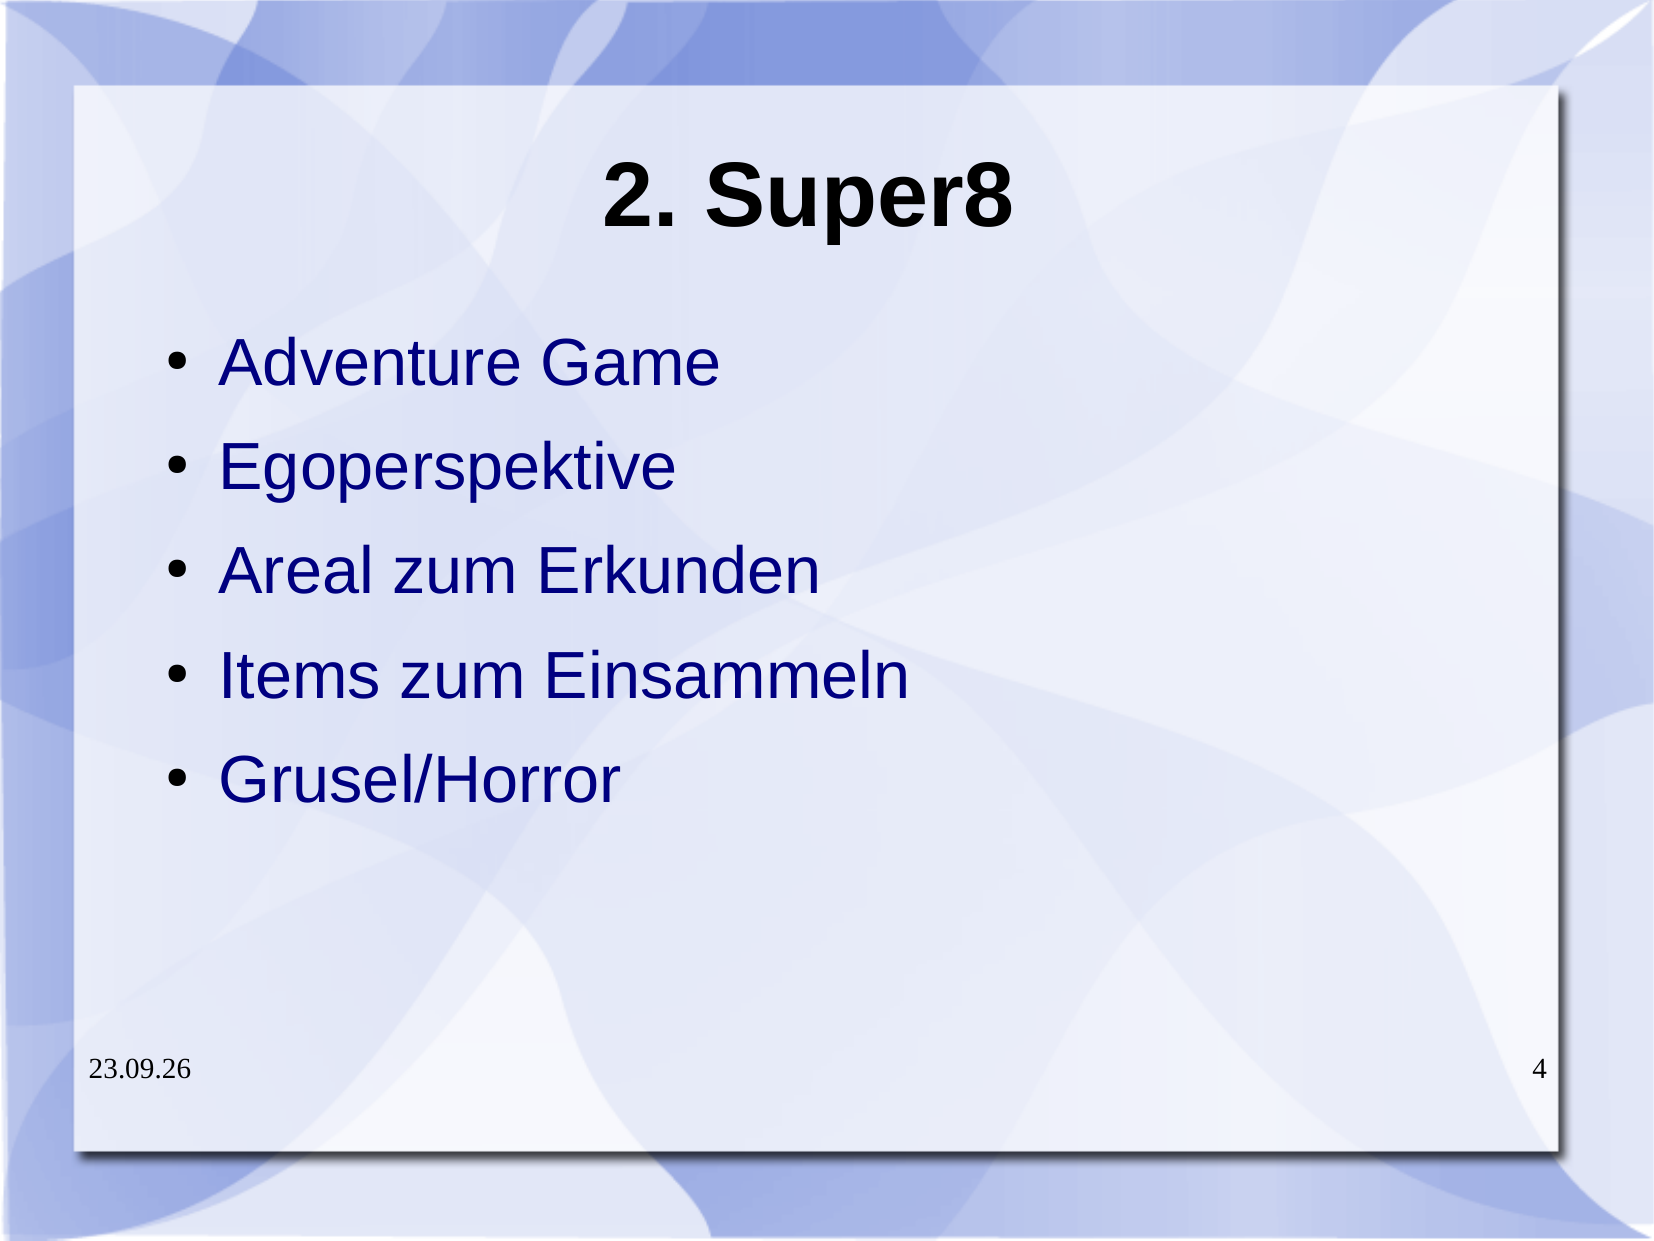

# 2. Super8
Adventure Game
Egoperspektive
Areal zum Erkunden
Items zum Einsammeln
Grusel/Horror
4